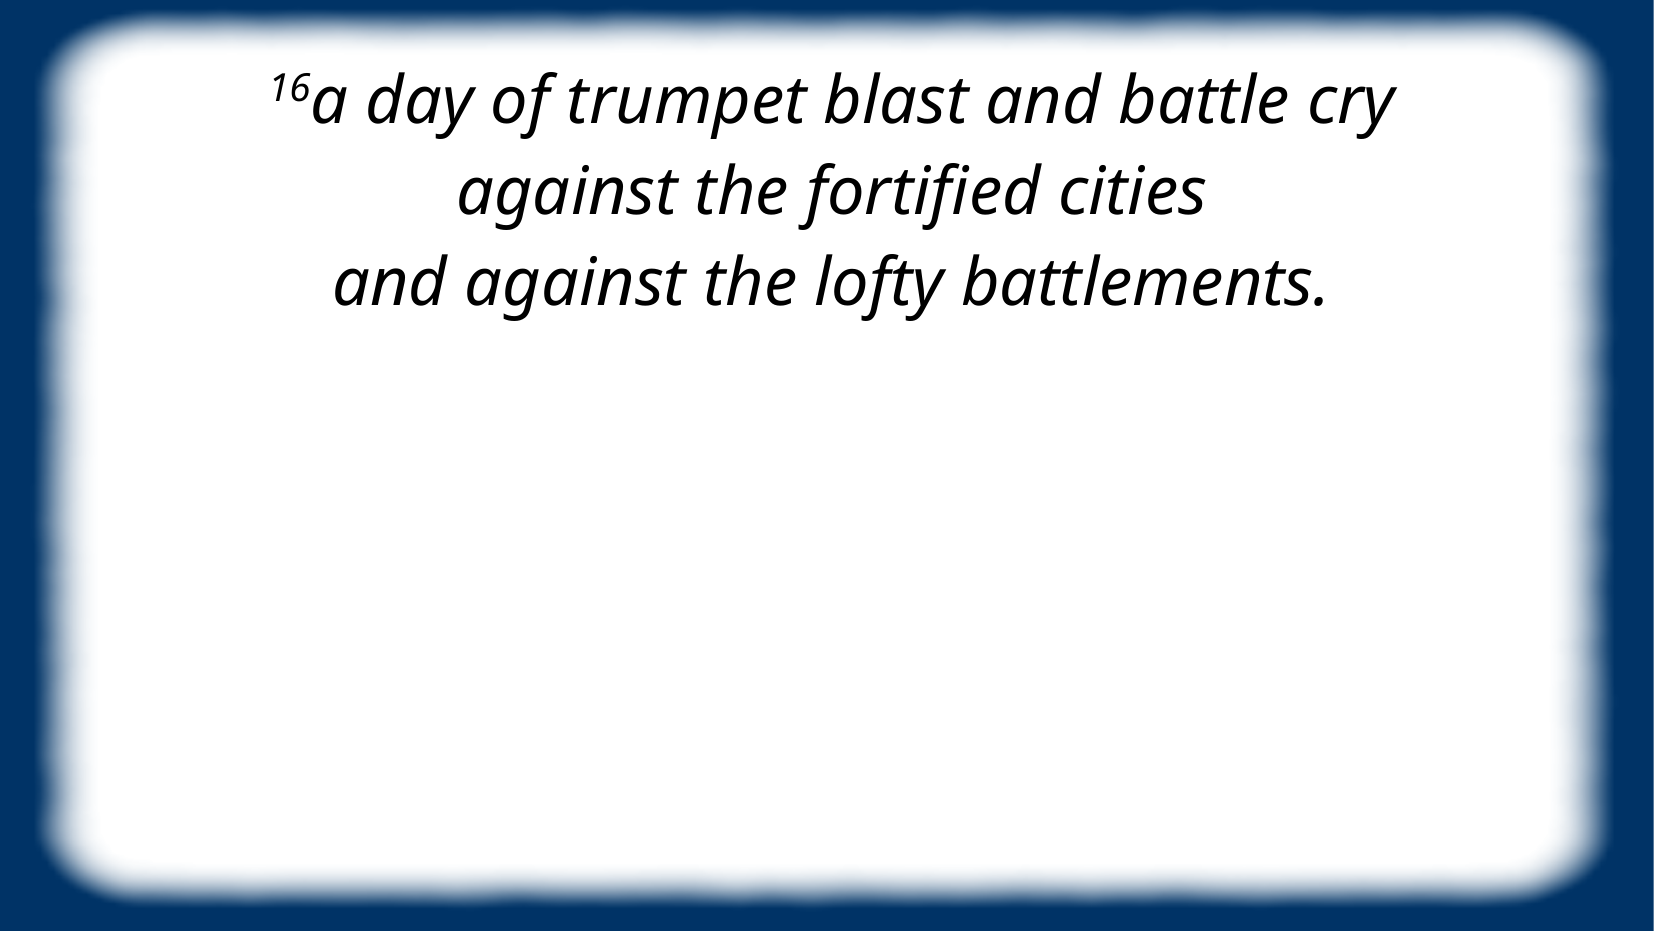

16a day of trumpet blast and battle cry
against the fortified cities
and against the lofty battlements.